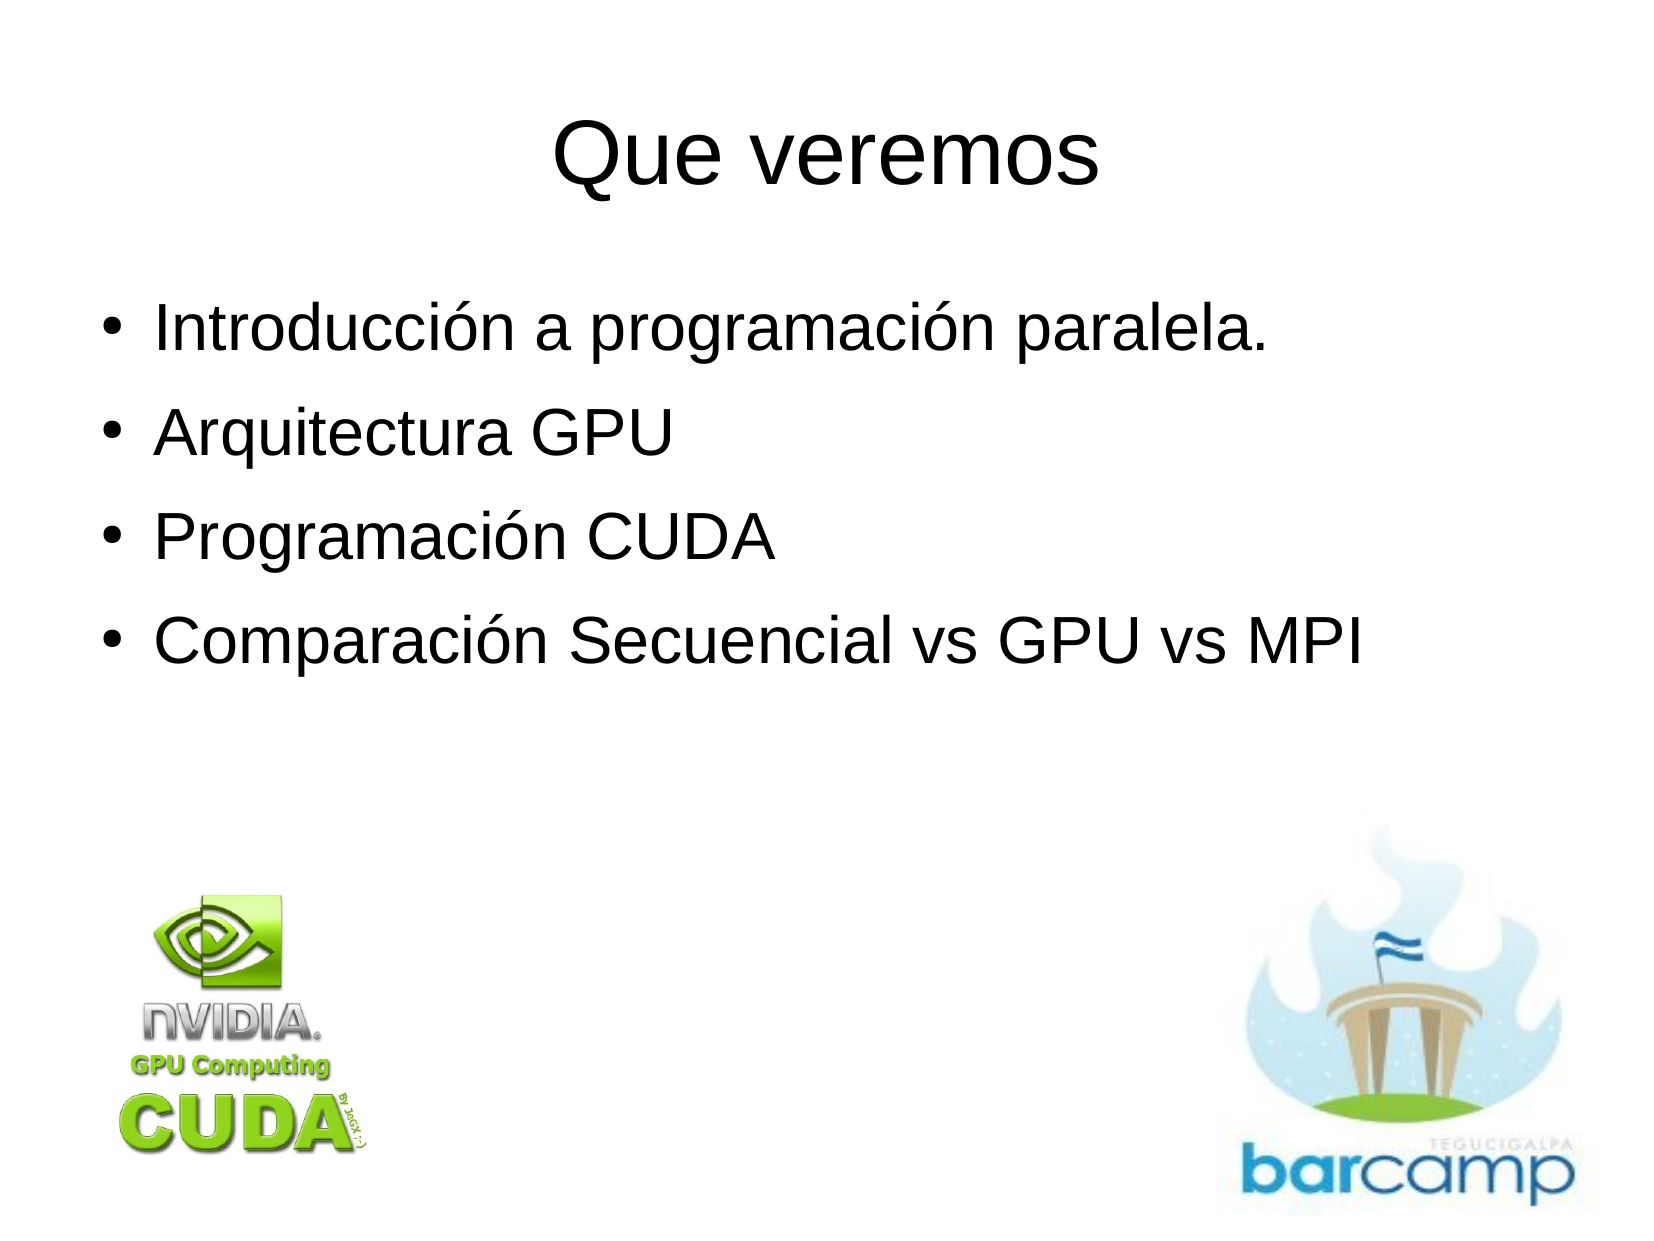

# Que veremos
Introducción a programación paralela.
Arquitectura GPU
Programación CUDA
Comparación Secuencial vs GPU vs MPI